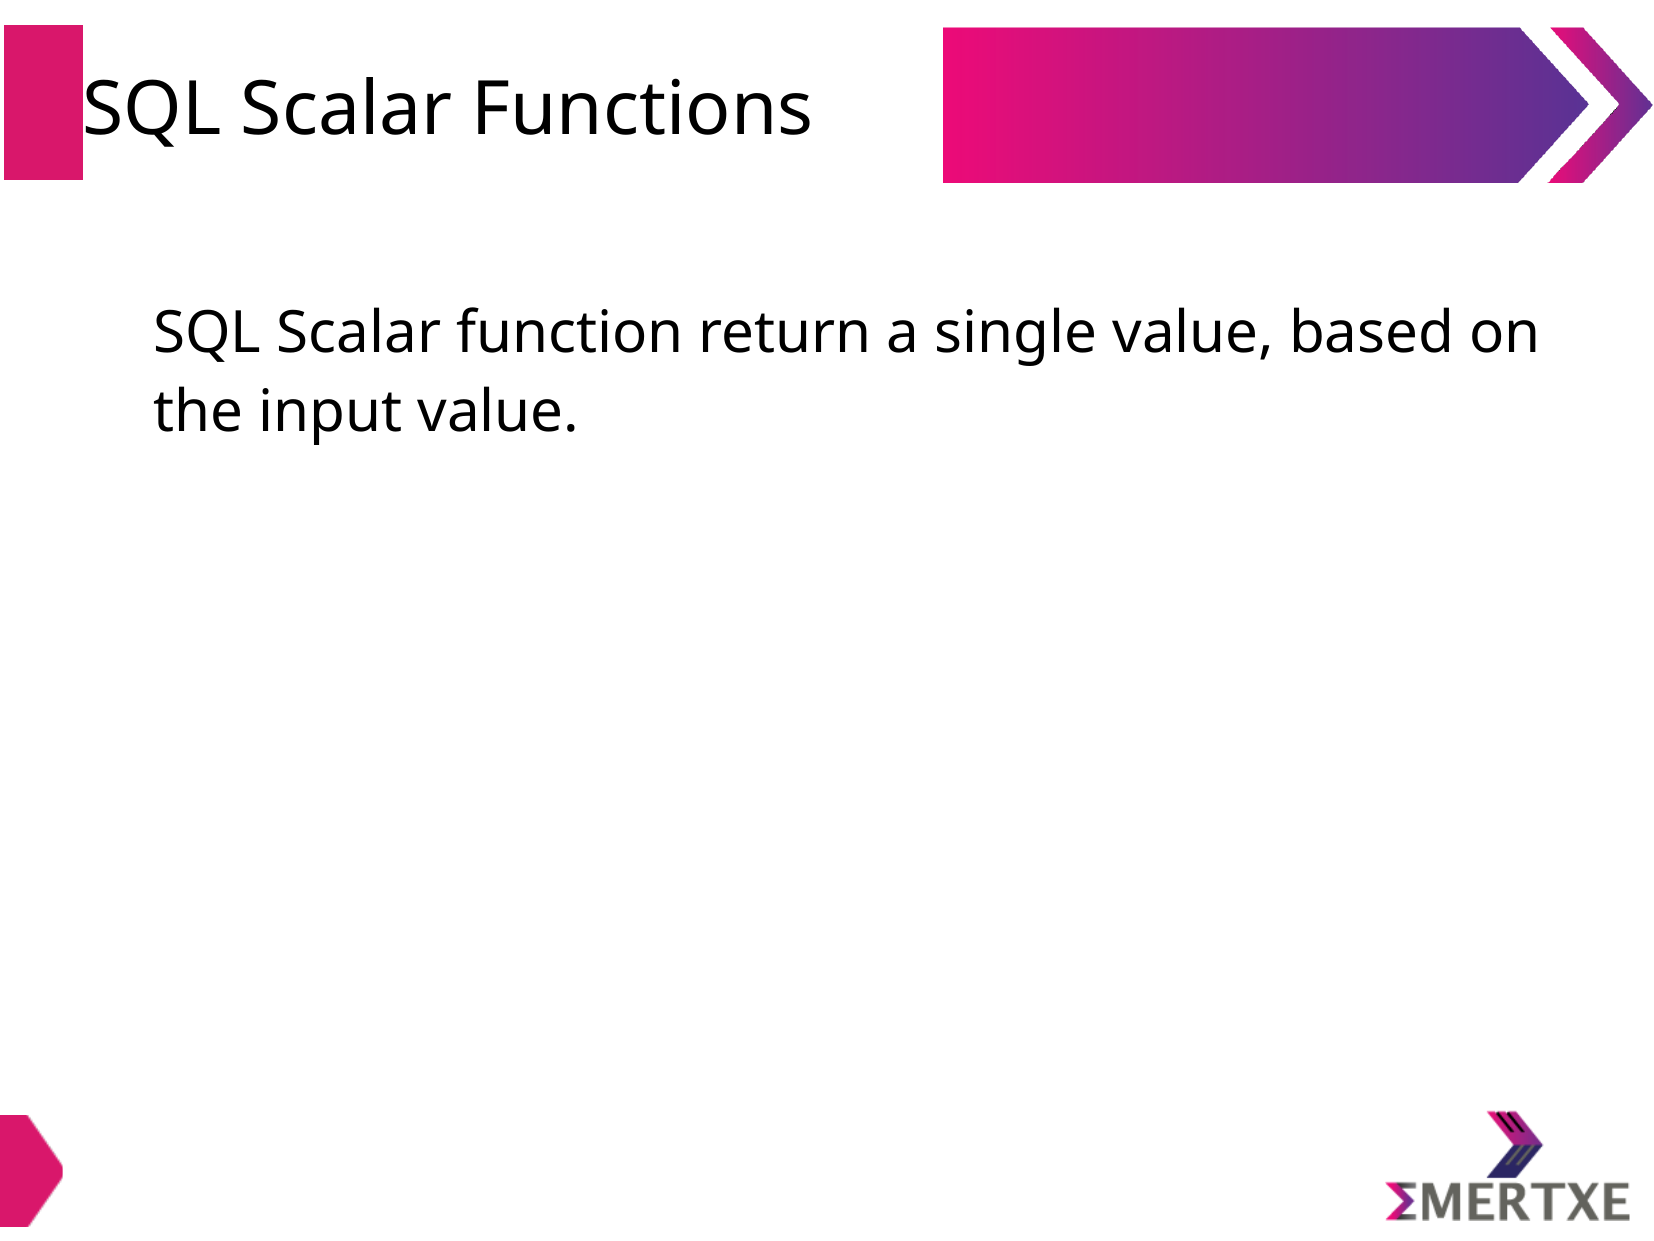

# SQL Scalar Functions
SQL Scalar function return a single value, based on the input value.